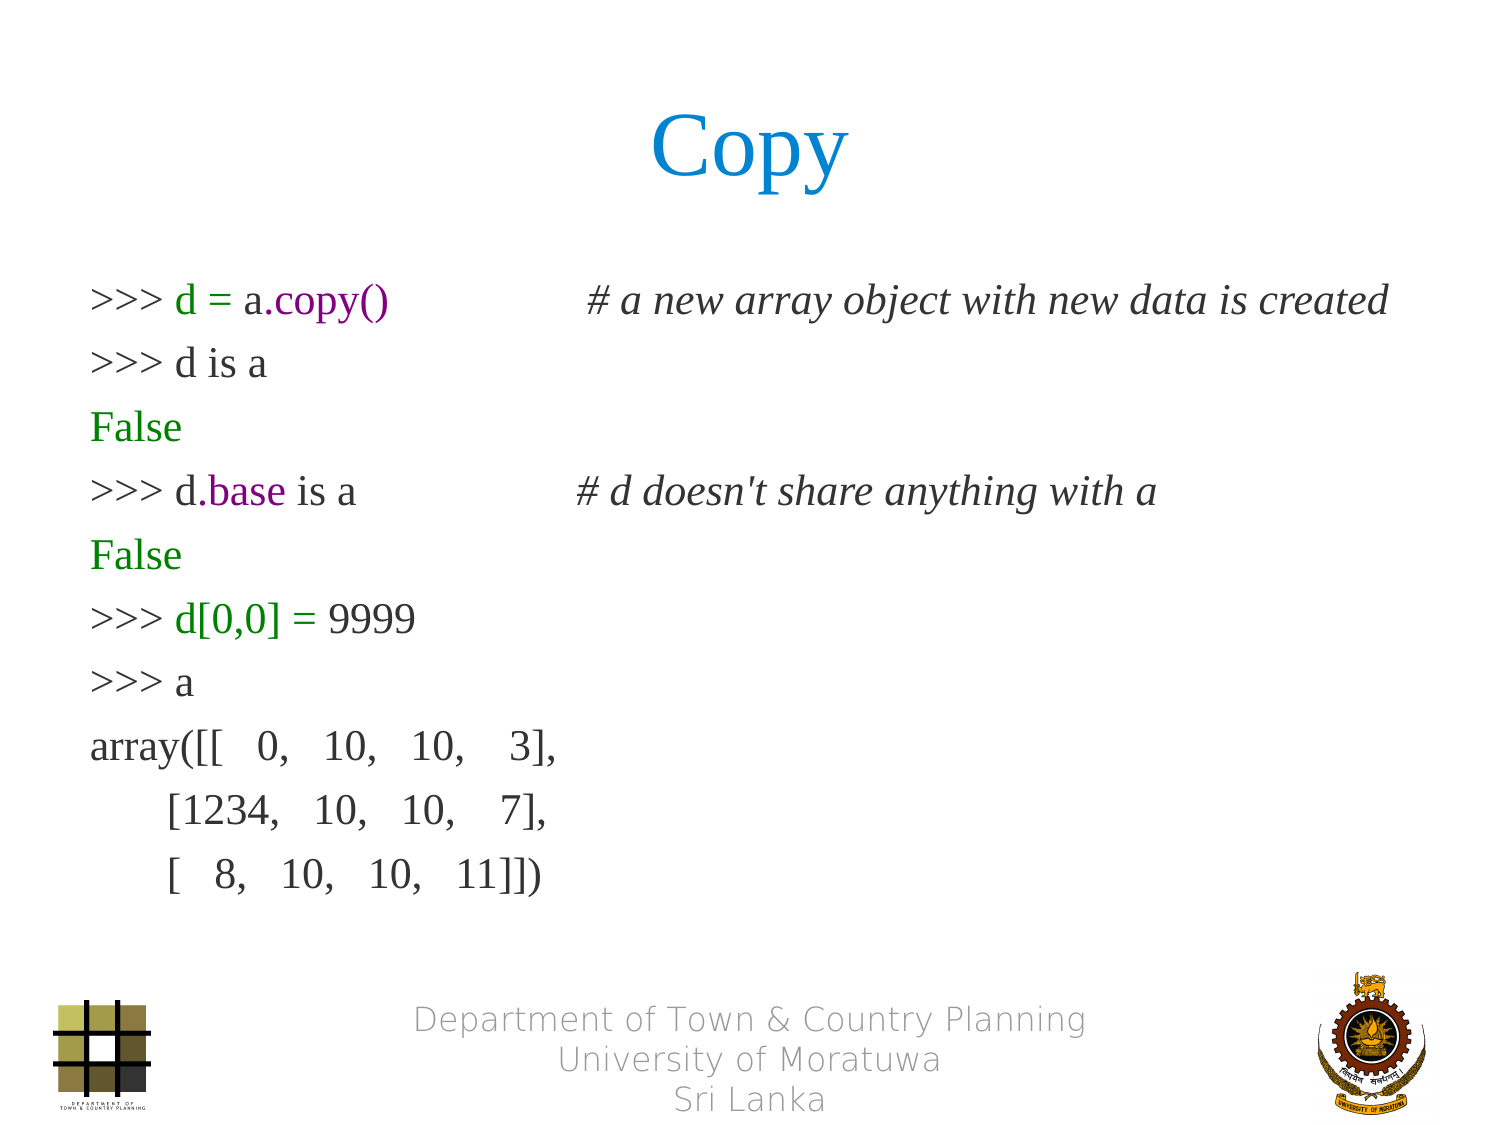

# Copy
>>> d = a.copy() # a new array object with new data is created
>>> d is a
False
>>> d.base is a # d doesn't share anything with a
False
>>> d[0,0] = 9999
>>> a
array([[ 0, 10, 10, 3],
 [1234, 10, 10, 7],
 [ 8, 10, 10, 11]])